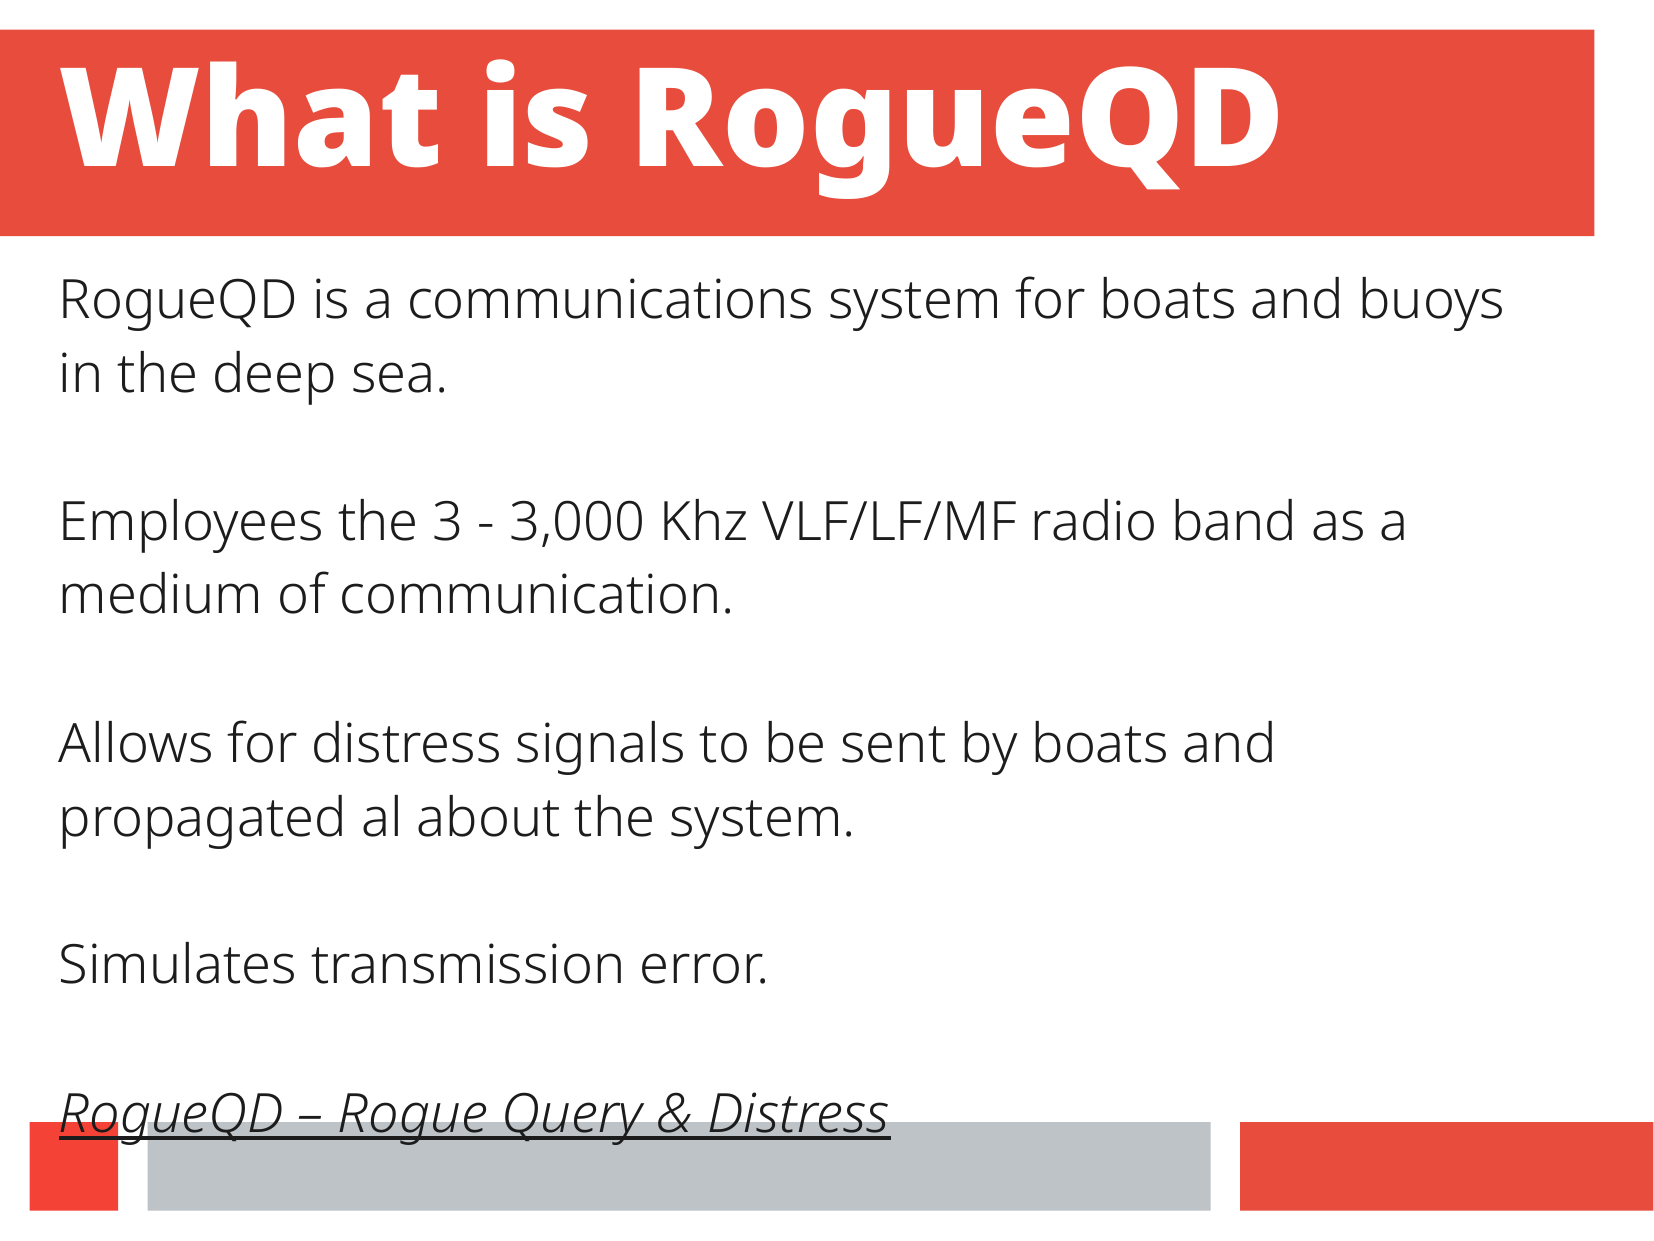

# What is RogueQD
RogueQD is a communications system for boats and buoys in the deep sea.
Employees the 3 - 3,000 Khz VLF/LF/MF radio band as a medium of communication.
Allows for distress signals to be sent by boats and propagated al about the system.
Simulates transmission error.
RogueQD – Rogue Query & Distress